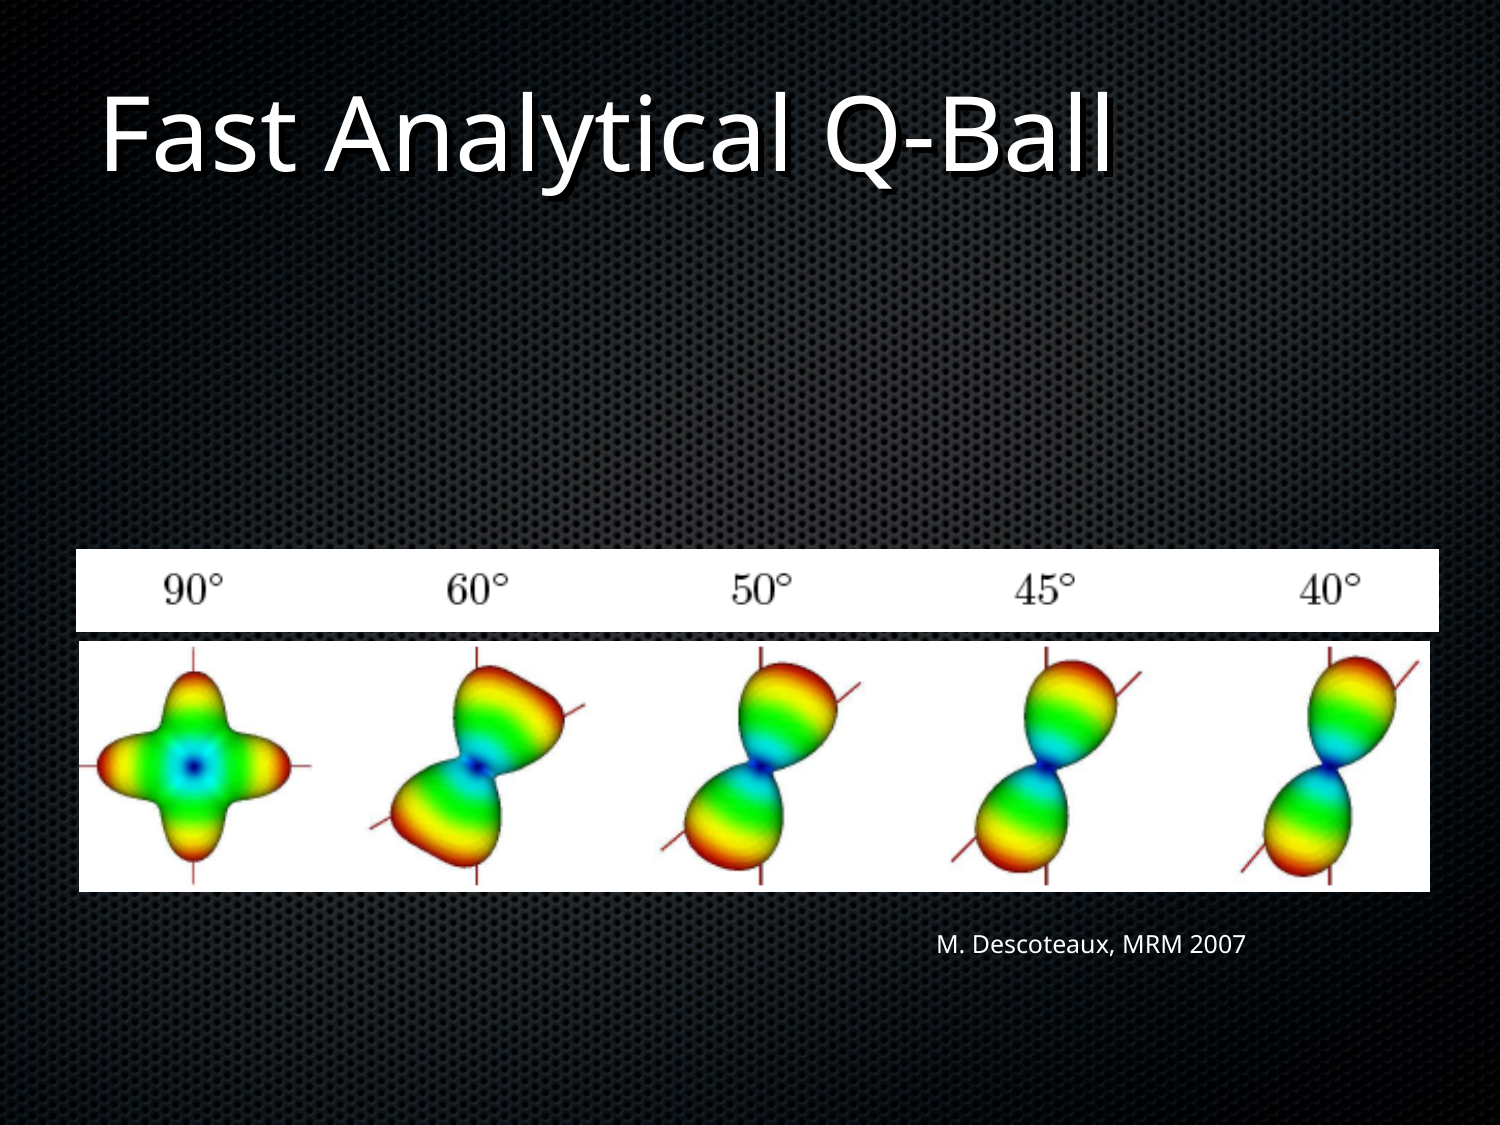

# Fast Analytical Q-Ball
M. Descoteaux, MRM 2007